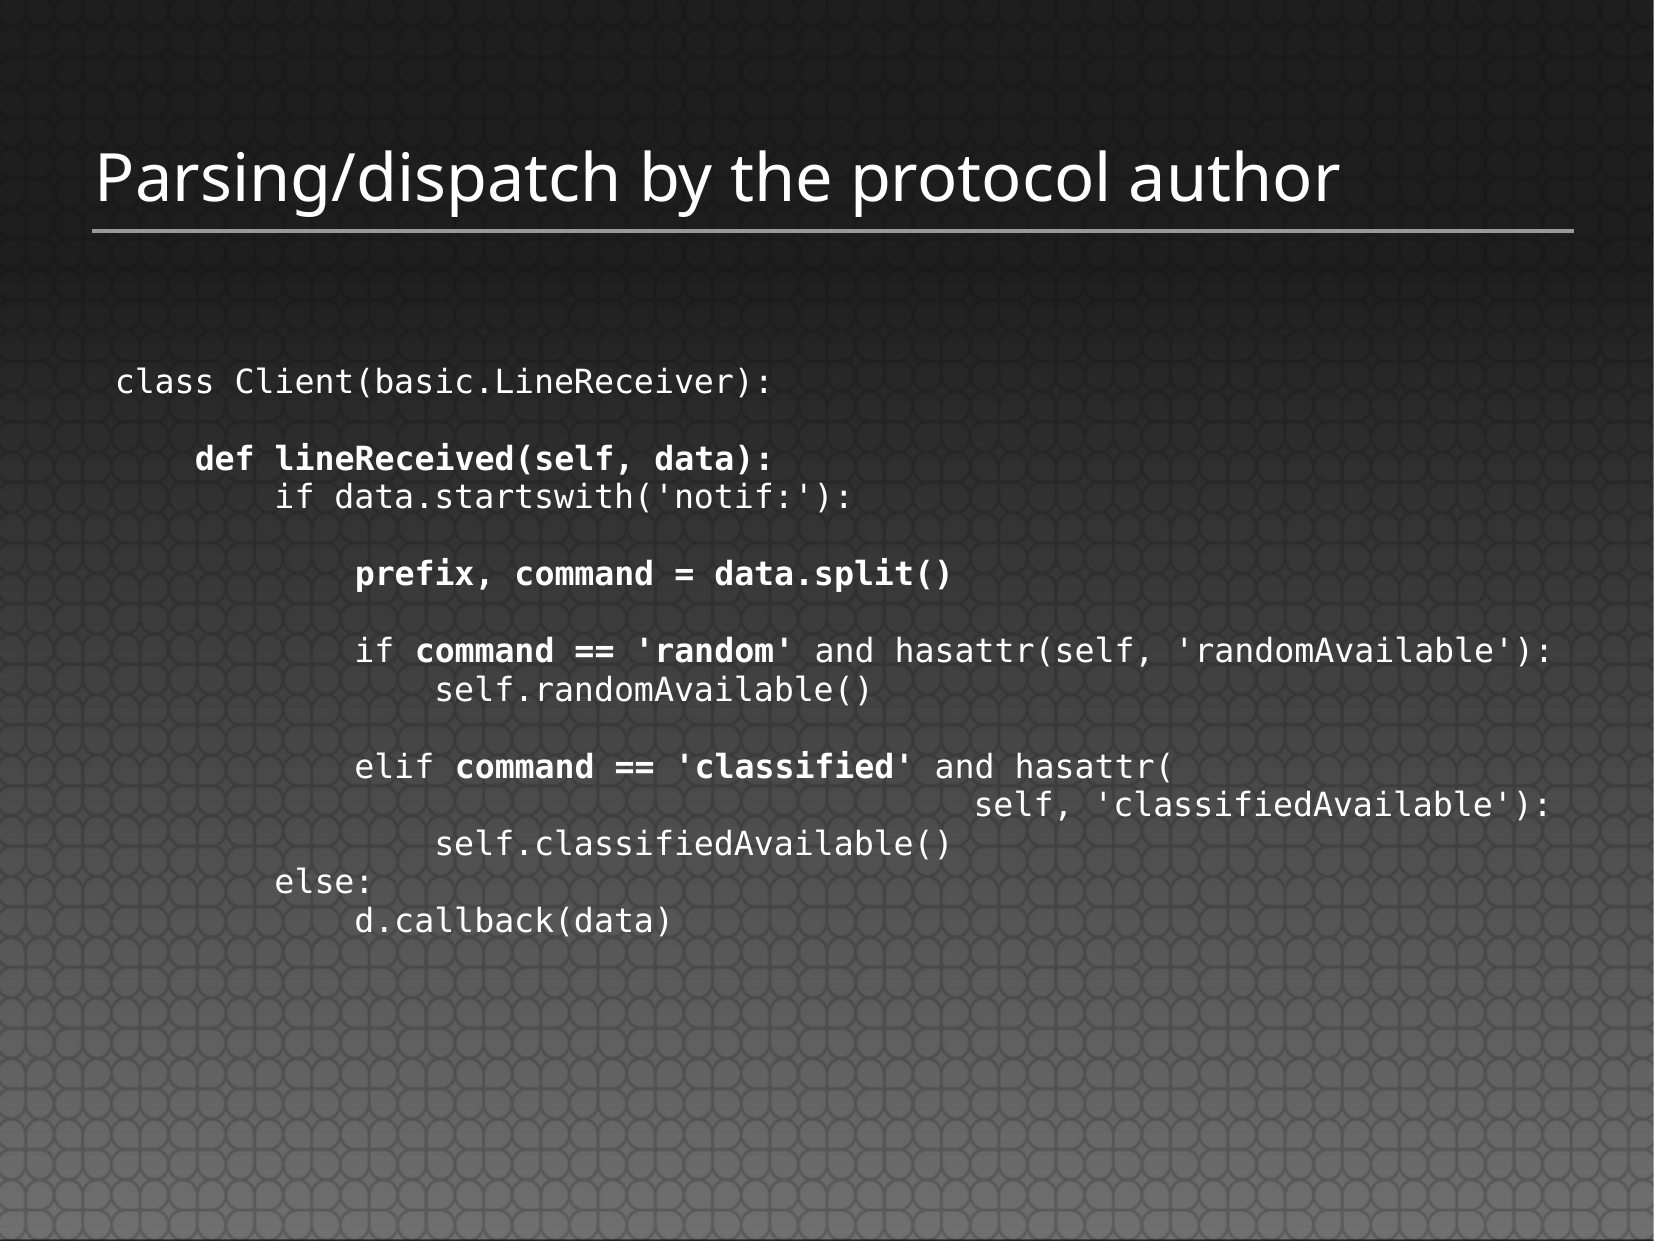

# Parsing/dispatch by the protocol author
class Client(basic.LineReceiver):
 def lineReceived(self, data):
 if data.startswith('notif:'):
 prefix, command = data.split()
 if command == 'random' and hasattr(self, 'randomAvailable'):
 self.randomAvailable()
 elif command == 'classified' and hasattr(
 self, 'classifiedAvailable'):
 self.classifiedAvailable()
 else:
 d.callback(data)